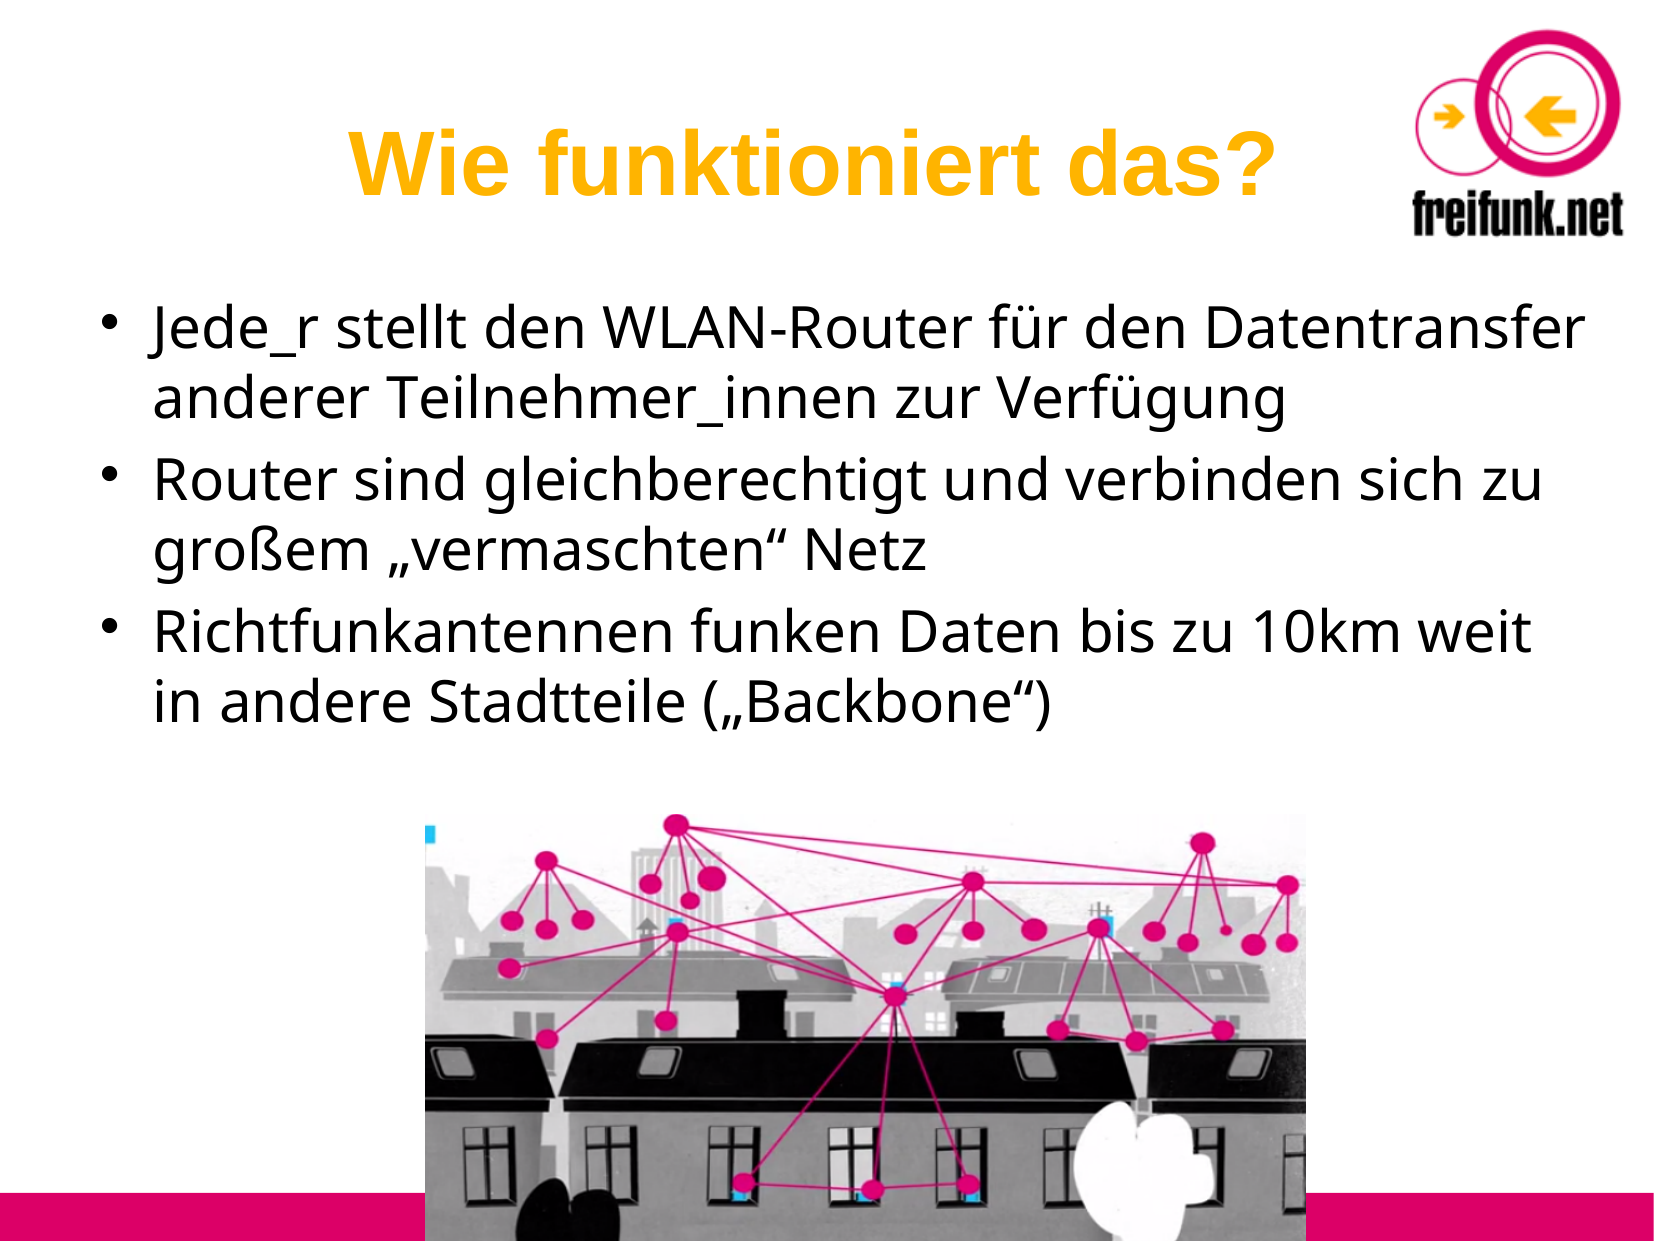

# Wie funktioniert das?
Jede_r stellt den WLAN-Router für den Datentransfer anderer Teilnehmer_innen zur Verfügung
Router sind gleichberechtigt und verbinden sich zu großem „vermaschten“ Netz
Richtfunkantennen funken Daten bis zu 10km weit in andere Stadtteile („Backbone“)